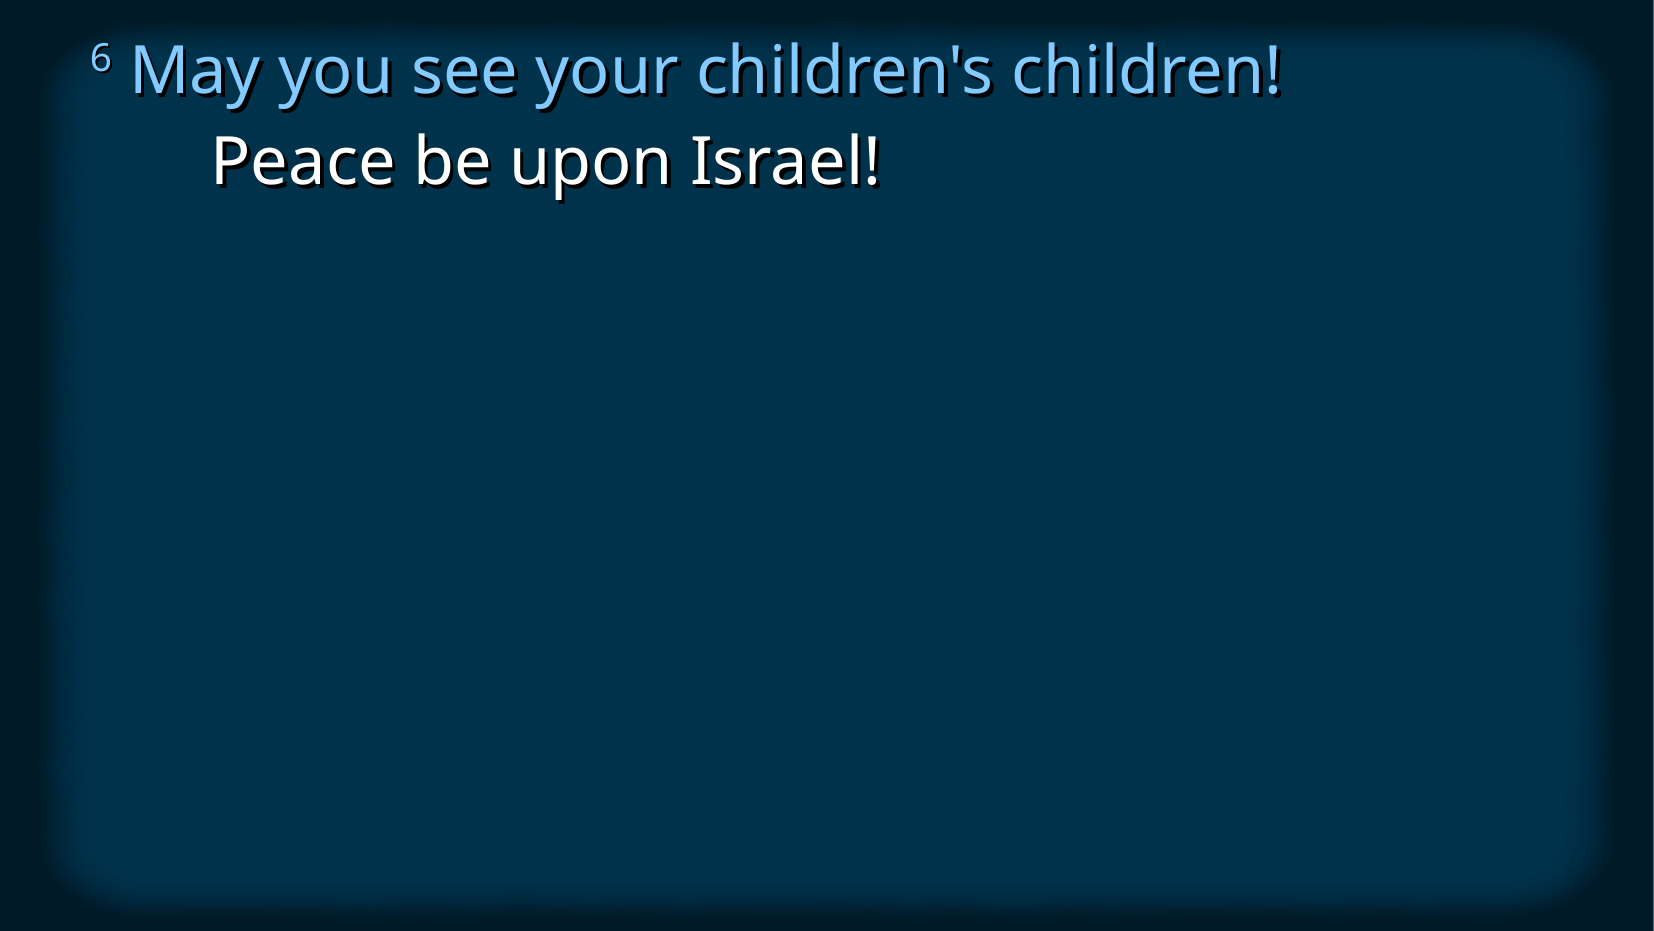

6 May you see your children's children!
 Peace be upon Israel!